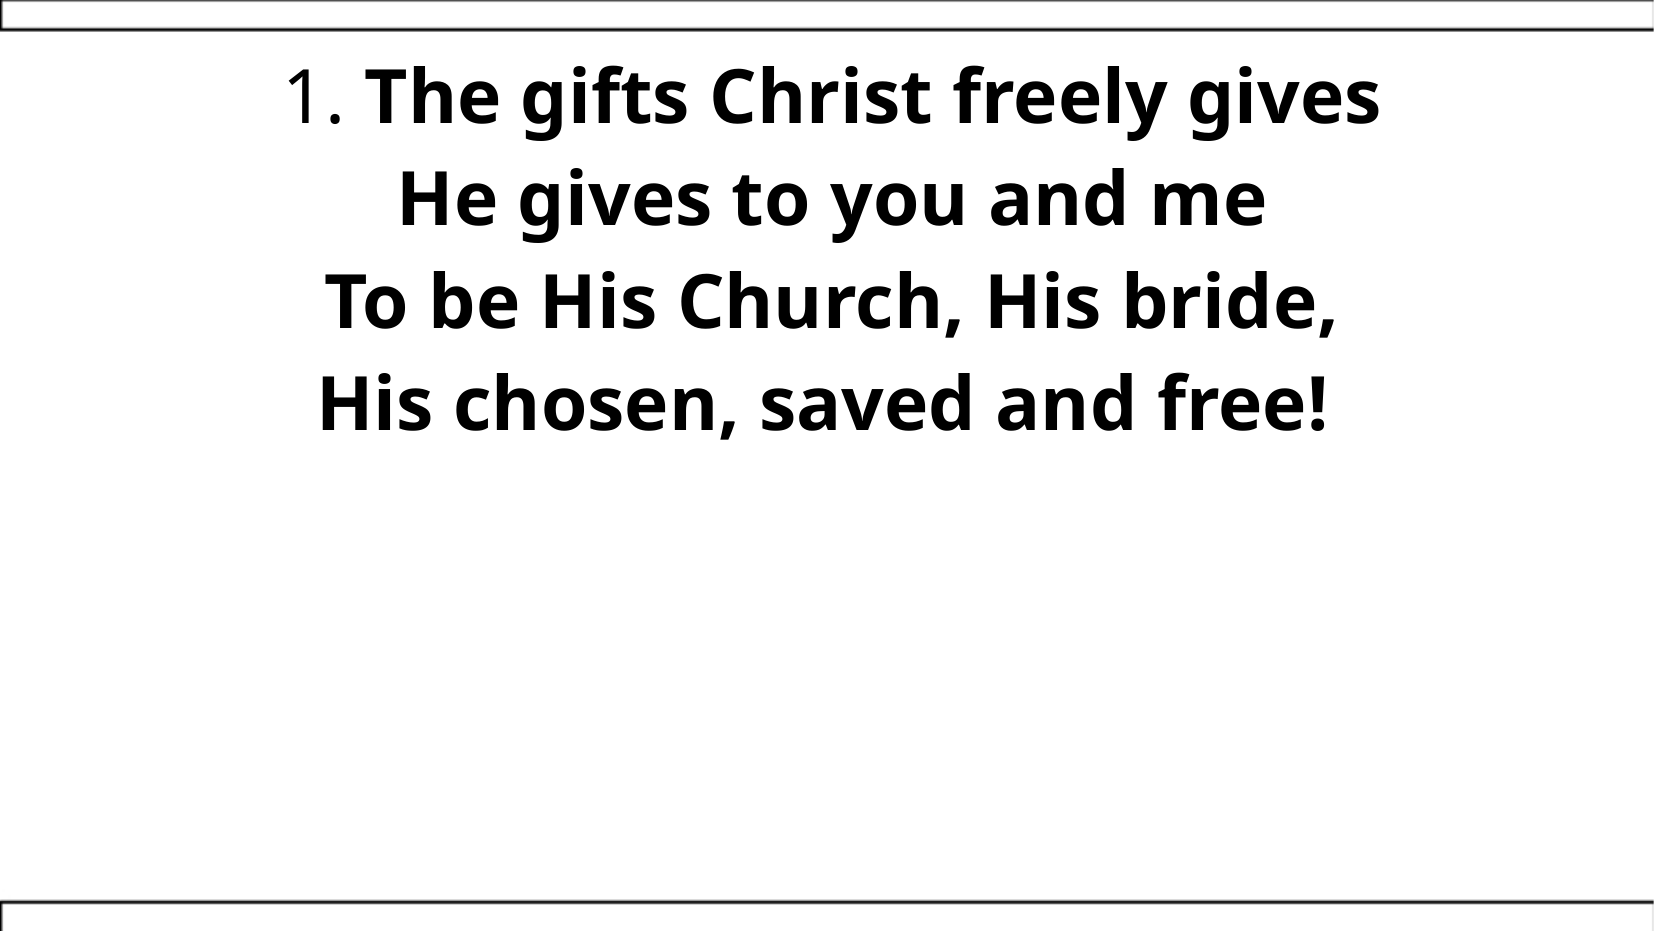

1. The gifts Christ freely gives
He gives to you and me
To be His Church, His bride,
His chosen, saved and free!